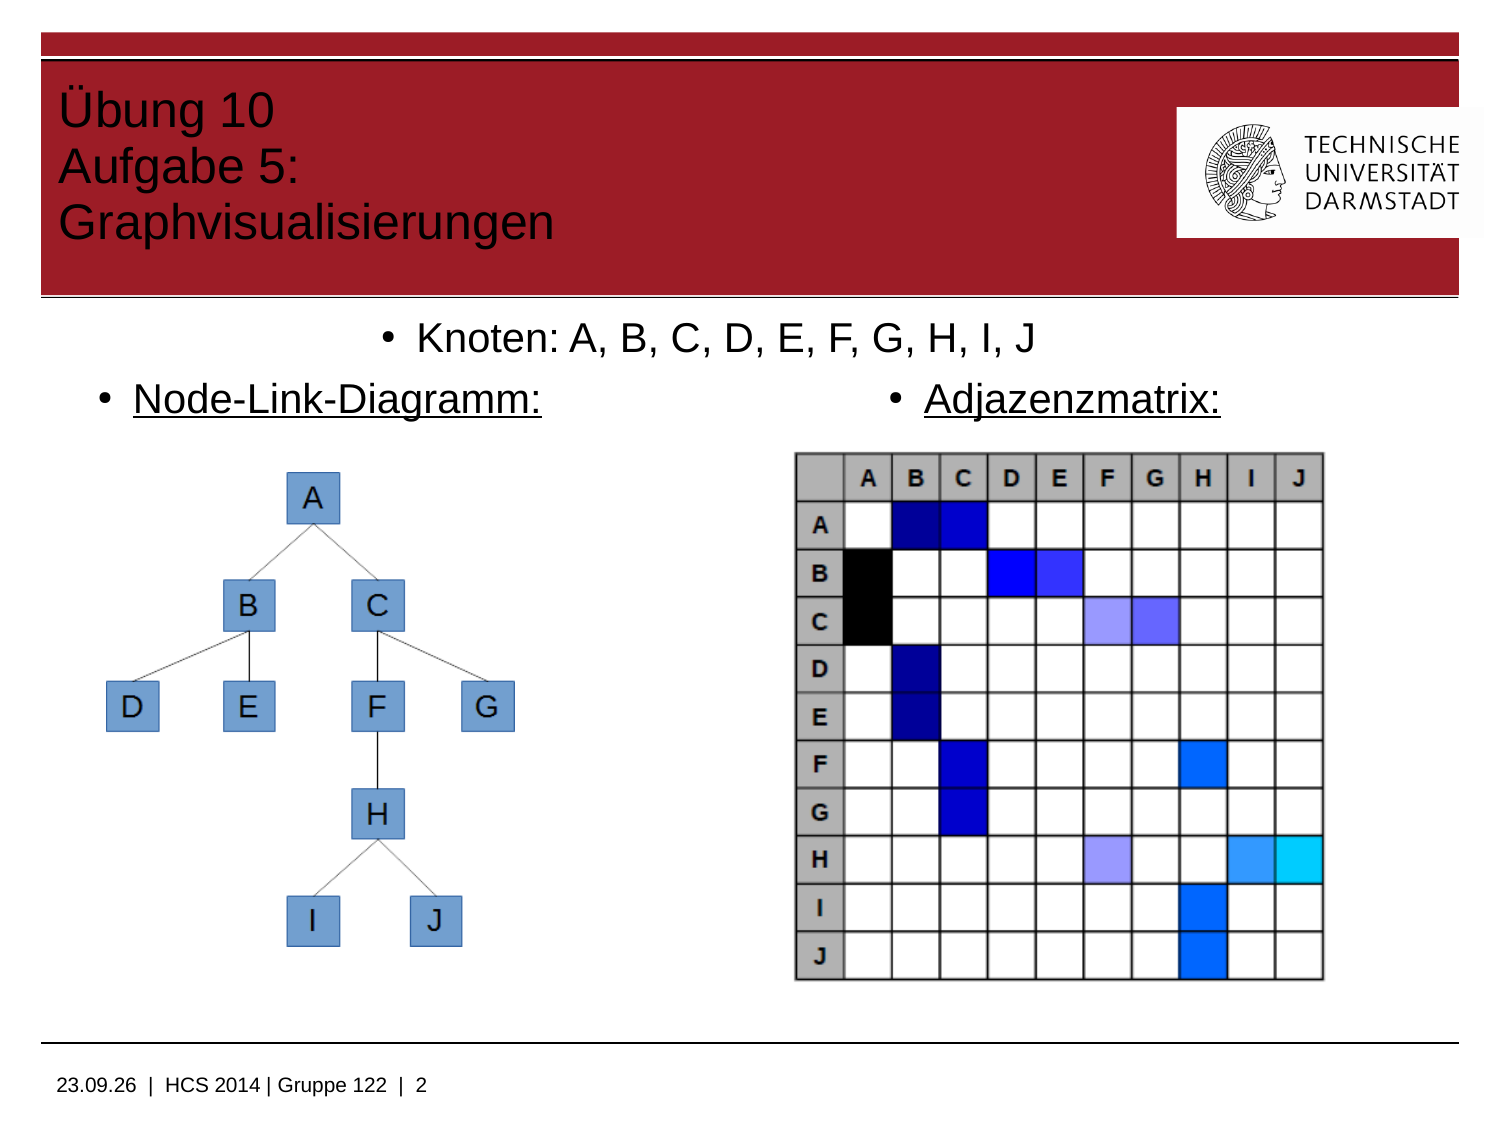

# Übung 10 Aufgabe 5: Graphvisualisierungen
Knoten: A, B, C, D, E, F, G, H, I, J
Node-Link-Diagramm:
Adjazenzmatrix: